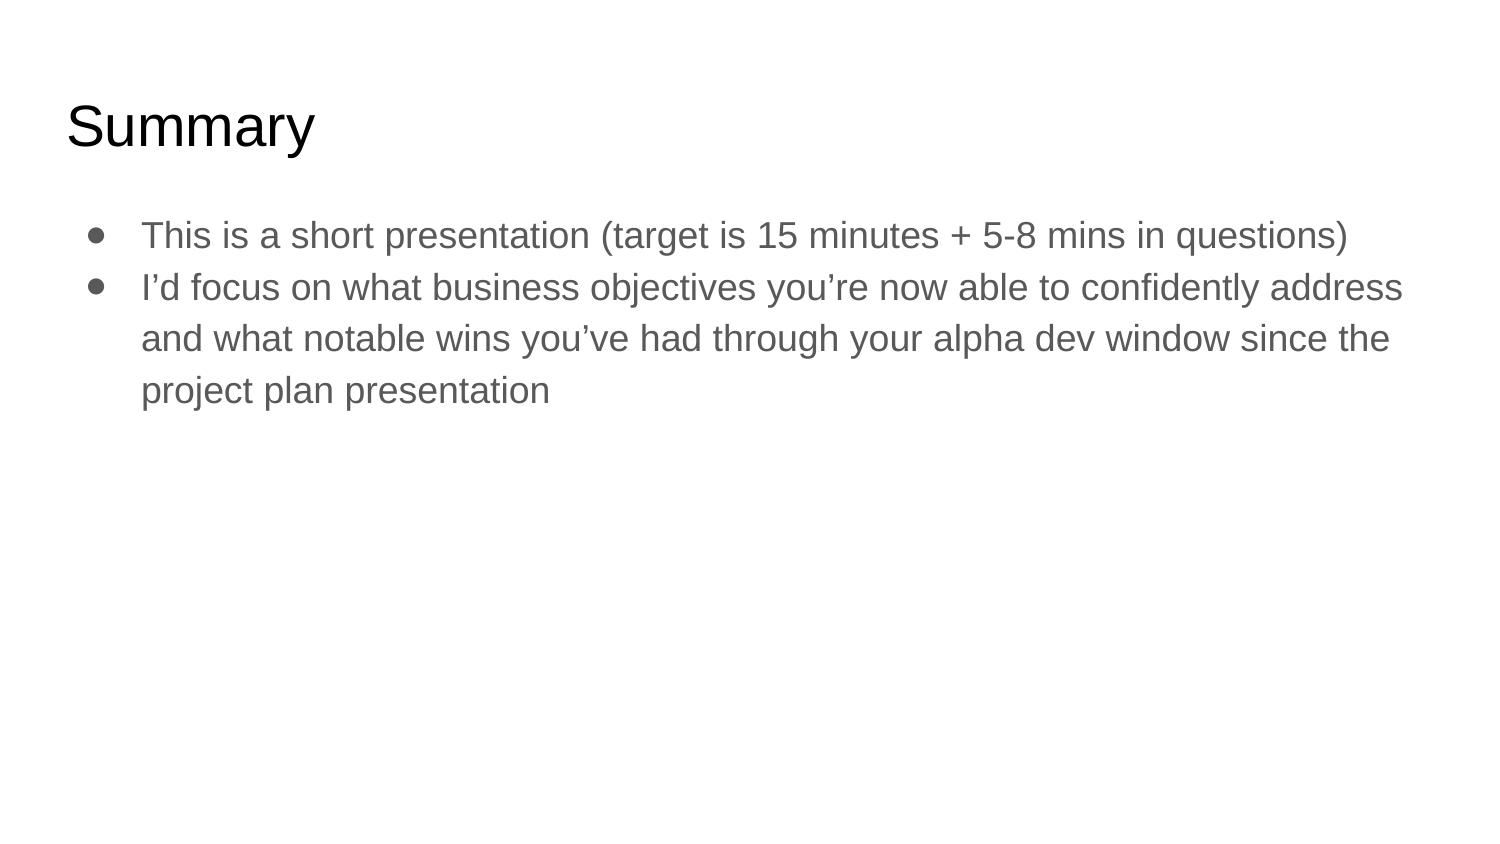

# Summary
This is a short presentation (target is 15 minutes + 5-8 mins in questions)
I’d focus on what business objectives you’re now able to confidently address and what notable wins you’ve had through your alpha dev window since the project plan presentation